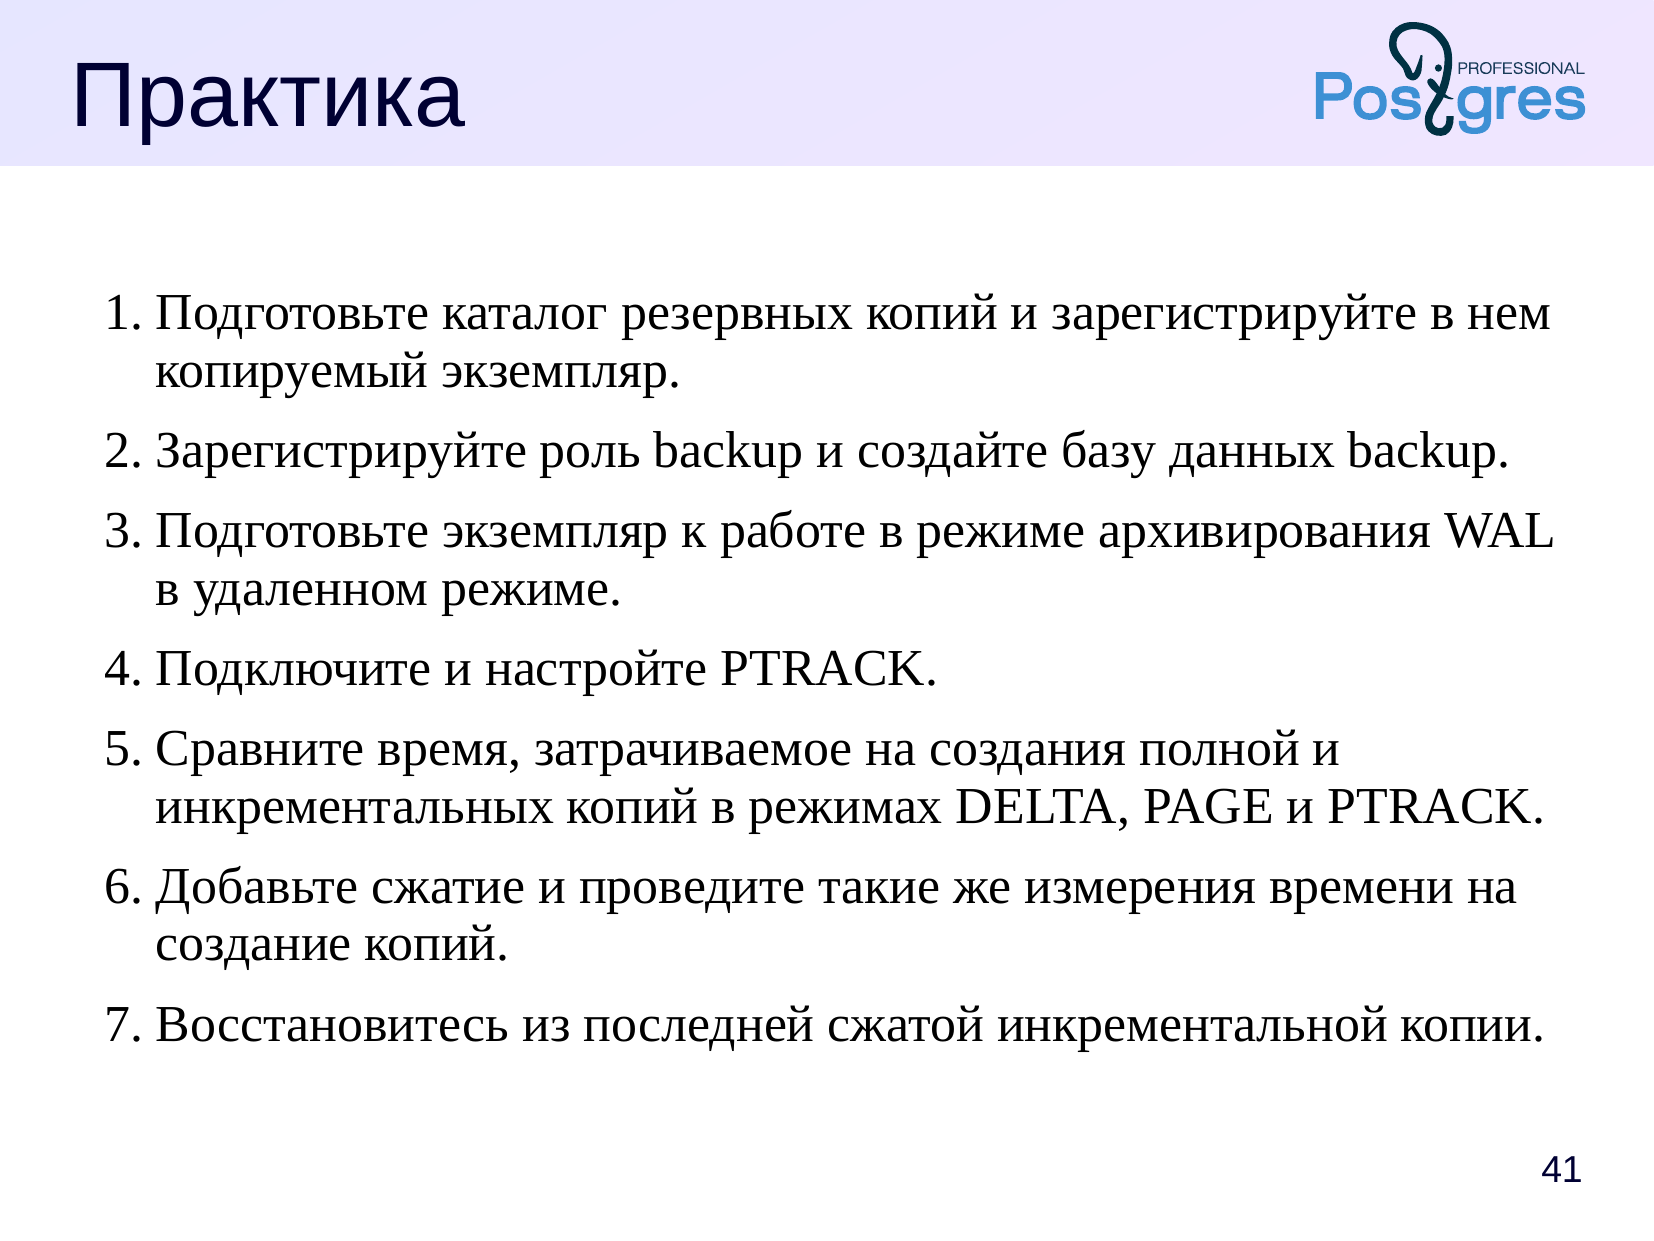

# Практика
Подготовьте каталог резервных копий и зарегистрируйте в нем копируемый экземпляр.
Зарегистрируйте роль backup и создайте базу данных backup.
Подготовьте экземпляр к работе в режиме архивирования WAL в удаленном режиме.
Подключите и настройте PTRACK.
Сравните время, затрачиваемое на создания полной и инкрементальных копий в режимах DELTA, PAGE и PTRACK.
Добавьте сжатие и проведите такие же измерения времени на создание копий.
Восстановитесь из последней сжатой инкрементальной копии.